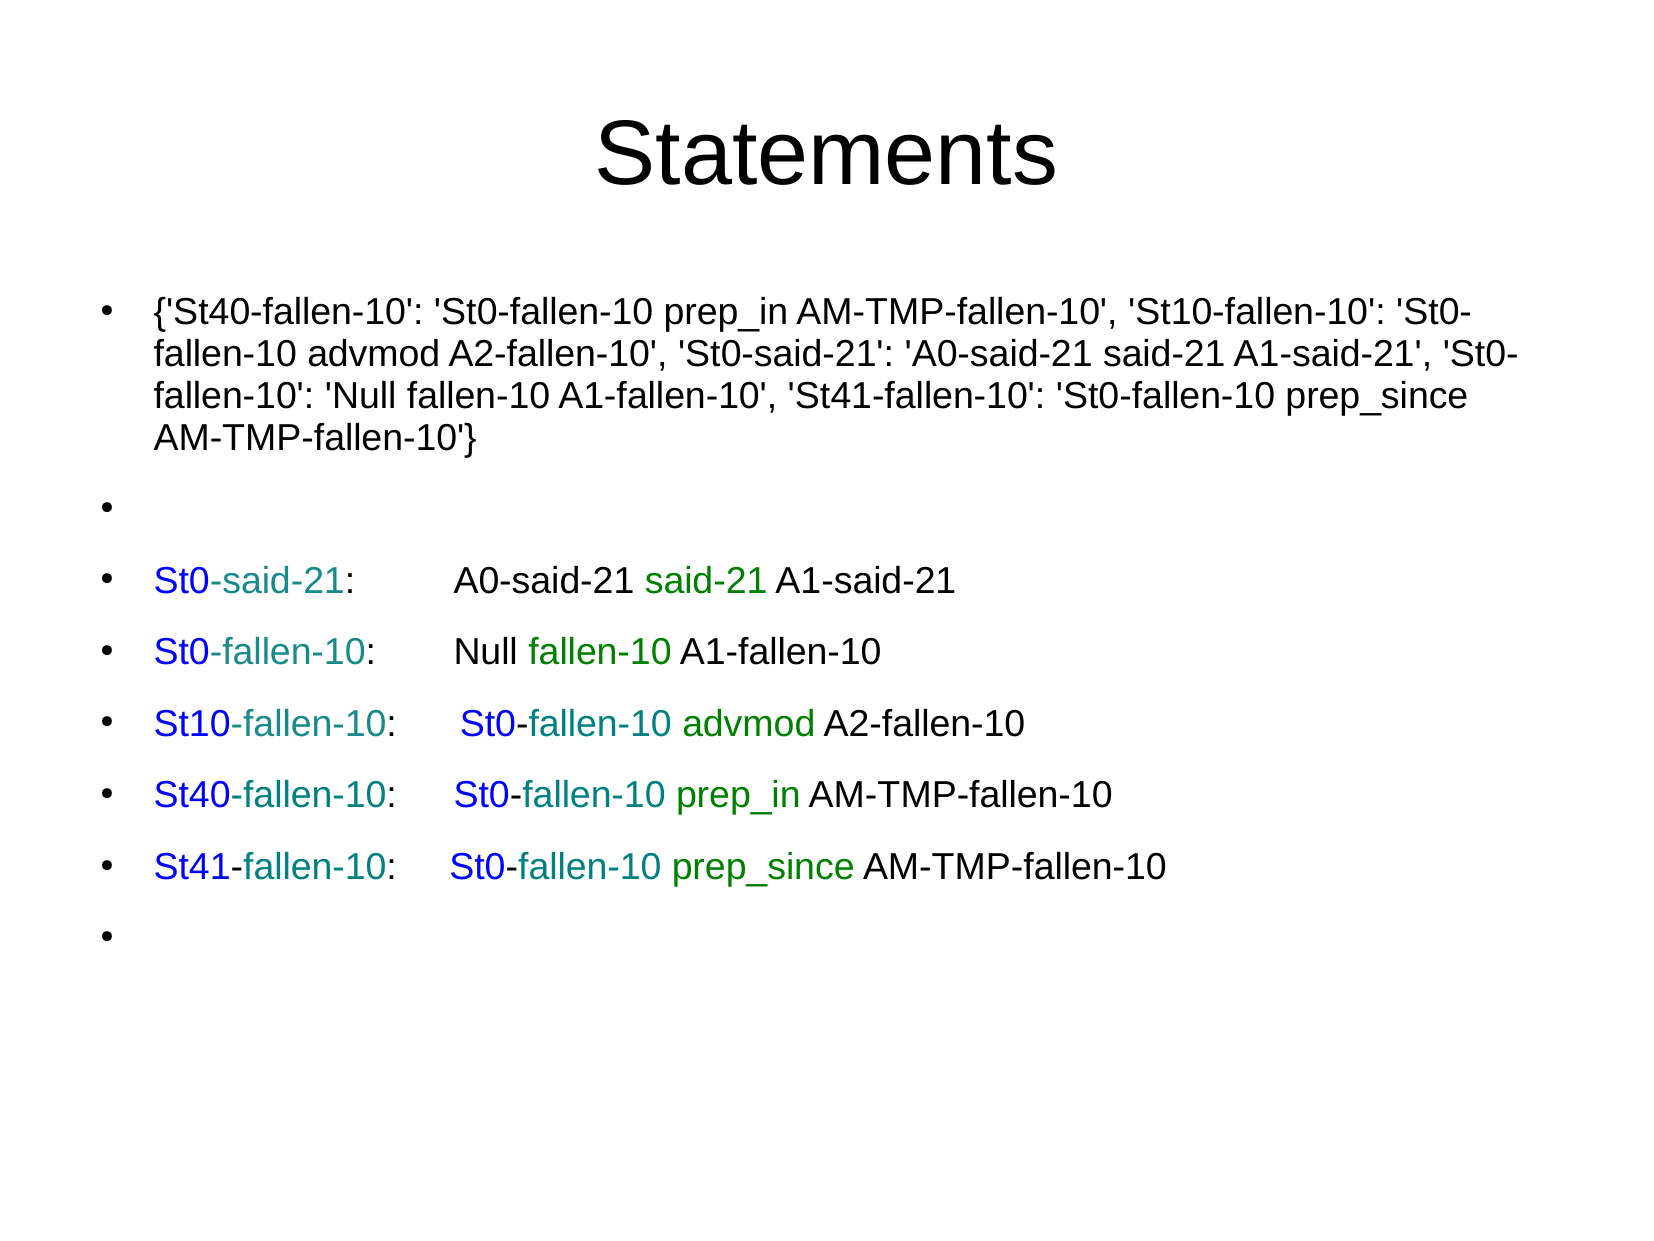

# Statements
{'St40-fallen-10': 'St0-fallen-10 prep_in AM-TMP-fallen-10', 'St10-fallen-10': 'St0-fallen-10 advmod A2-fallen-10', 'St0-said-21': 'A0-said-21 said-21 A1-said-21', 'St0-fallen-10': 'Null fallen-10 A1-fallen-10', 'St41-fallen-10': 'St0-fallen-10 prep_since AM-TMP-fallen-10'}
St0-said-21: 		A0-said-21 said-21 A1-said-21
St0-fallen-10: 	Null fallen-10 A1-fallen-10
St10-fallen-10: St0-fallen-10 advmod A2-fallen-10
St40-fallen-10:	St0-fallen-10 prep_in AM-TMP-fallen-10
St41-fallen-10: St0-fallen-10 prep_since AM-TMP-fallen-10